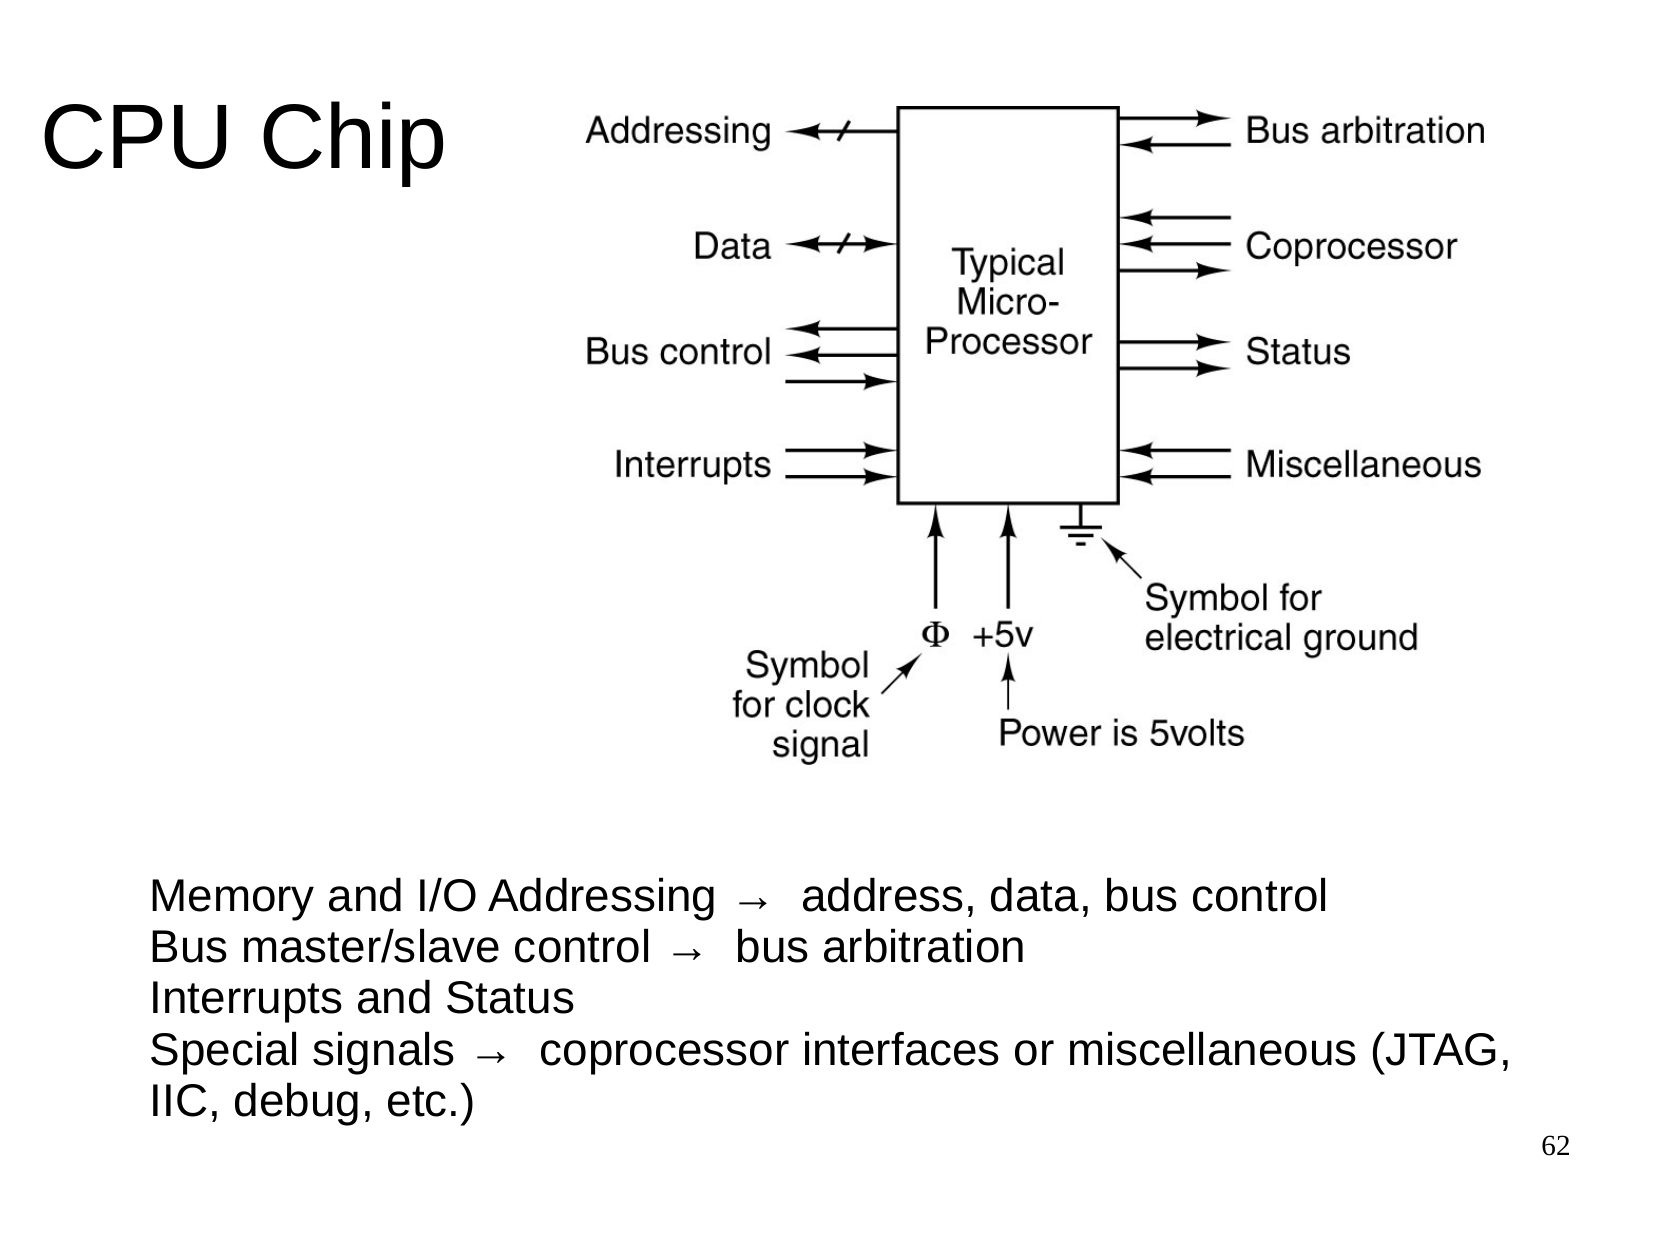

# CPU Chip
Memory and I/O Addressing → address, data, bus control
Bus master/slave control → bus arbitration
Interrupts and Status
Special signals → coprocessor interfaces or miscellaneous (JTAG, IIC, debug, etc.)
62